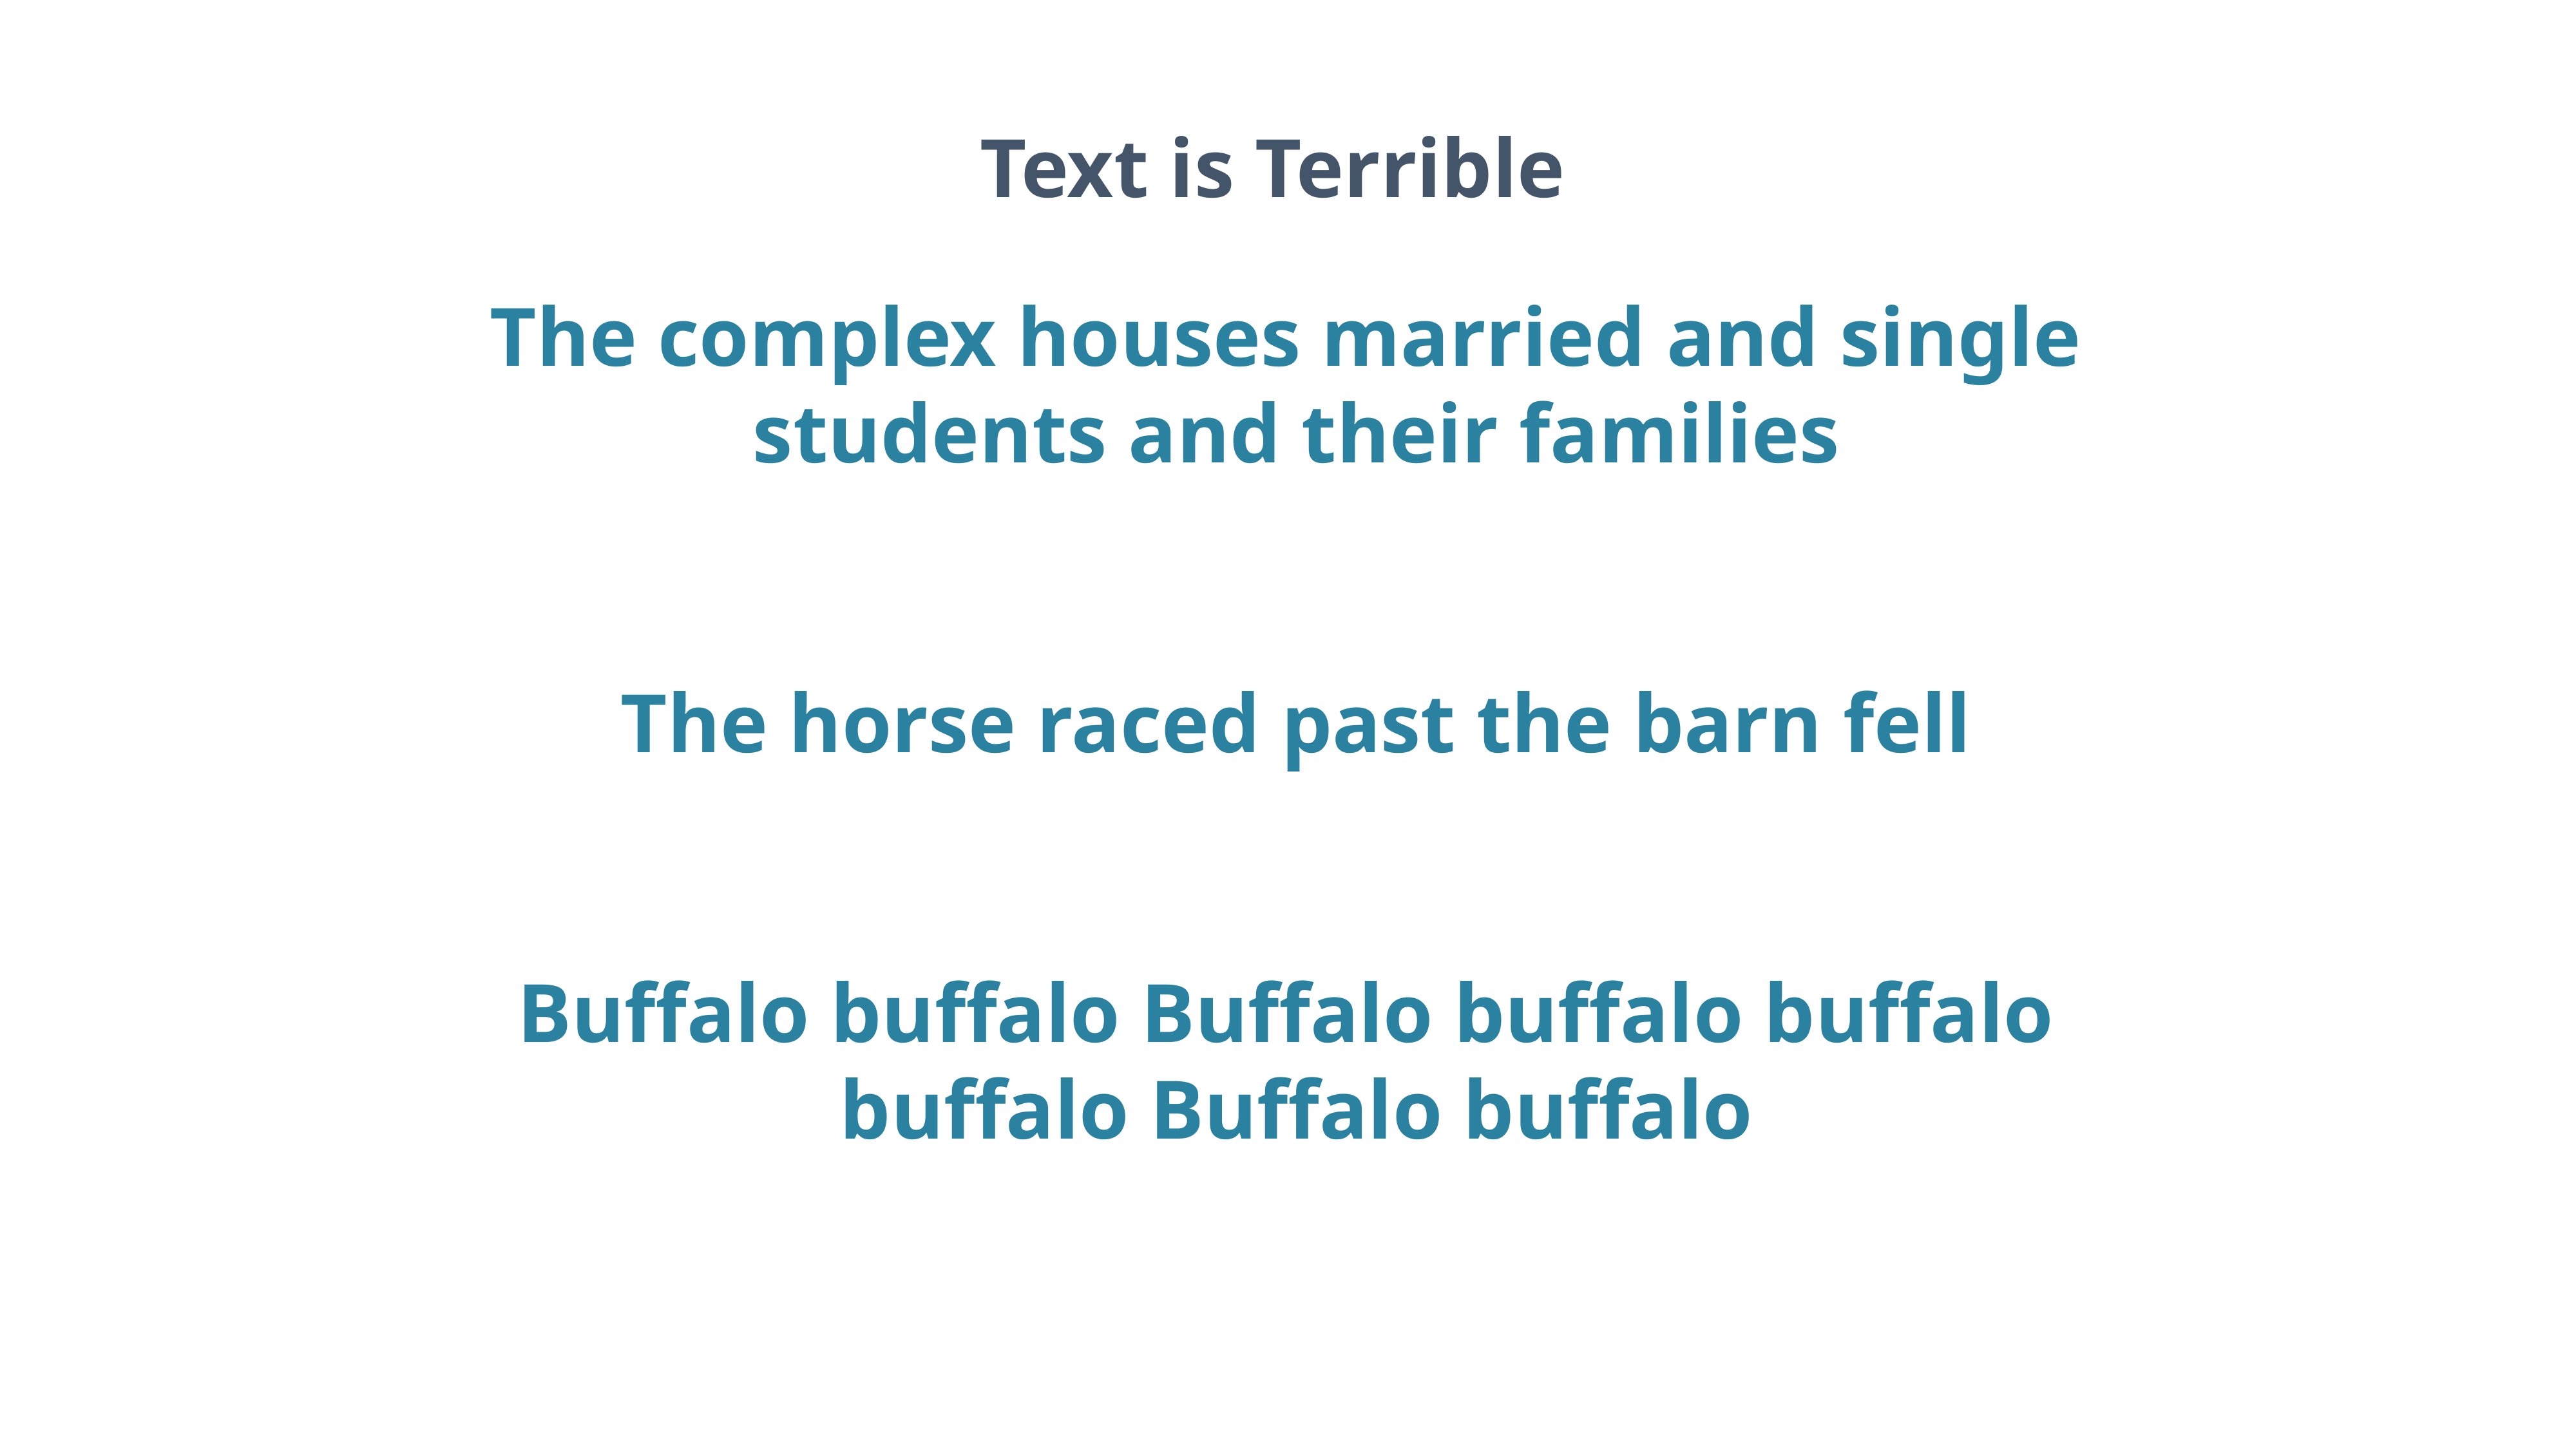

Text is Terrible
The complex houses married and single
students and their families
The horse raced past the barn fell
Buffalo buffalo Buffalo buffalo buffalo
buffalo Buffalo buffalo